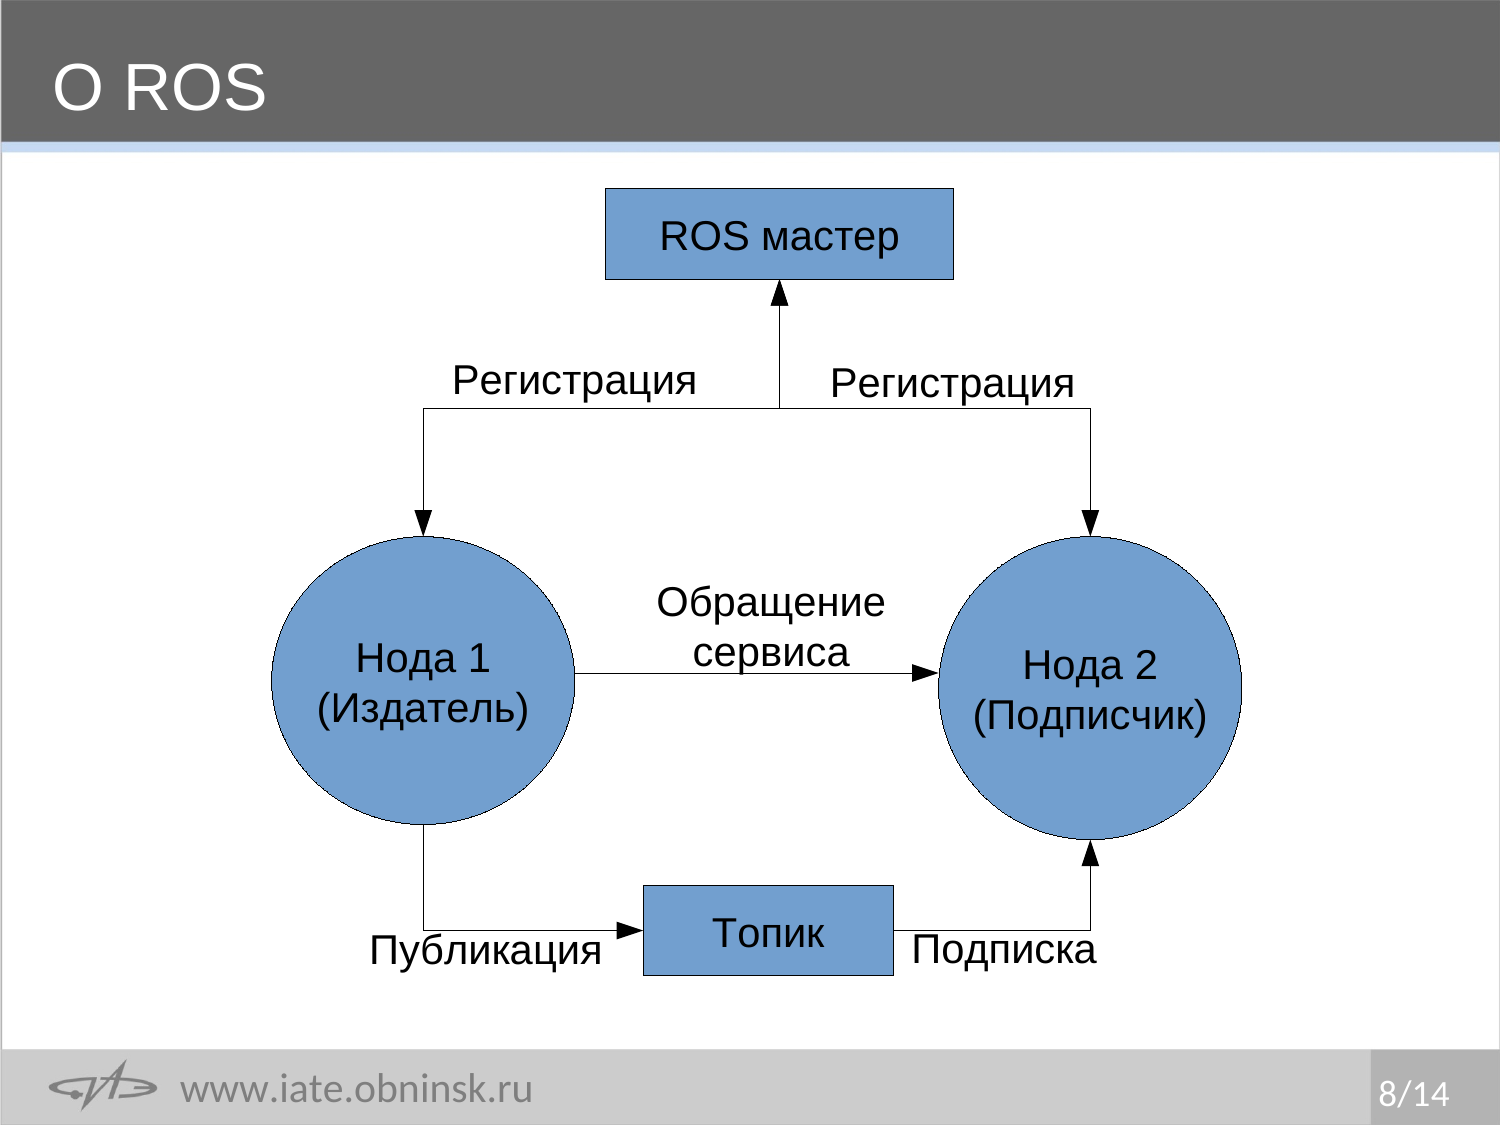

# О ROS
ROS мастер
Регистрация
Регистрация
Нода 1
(Издатель)
Нода 2
(Подписчик)
Обращение сервиса
Топик
Подписка
Публикация
8/14